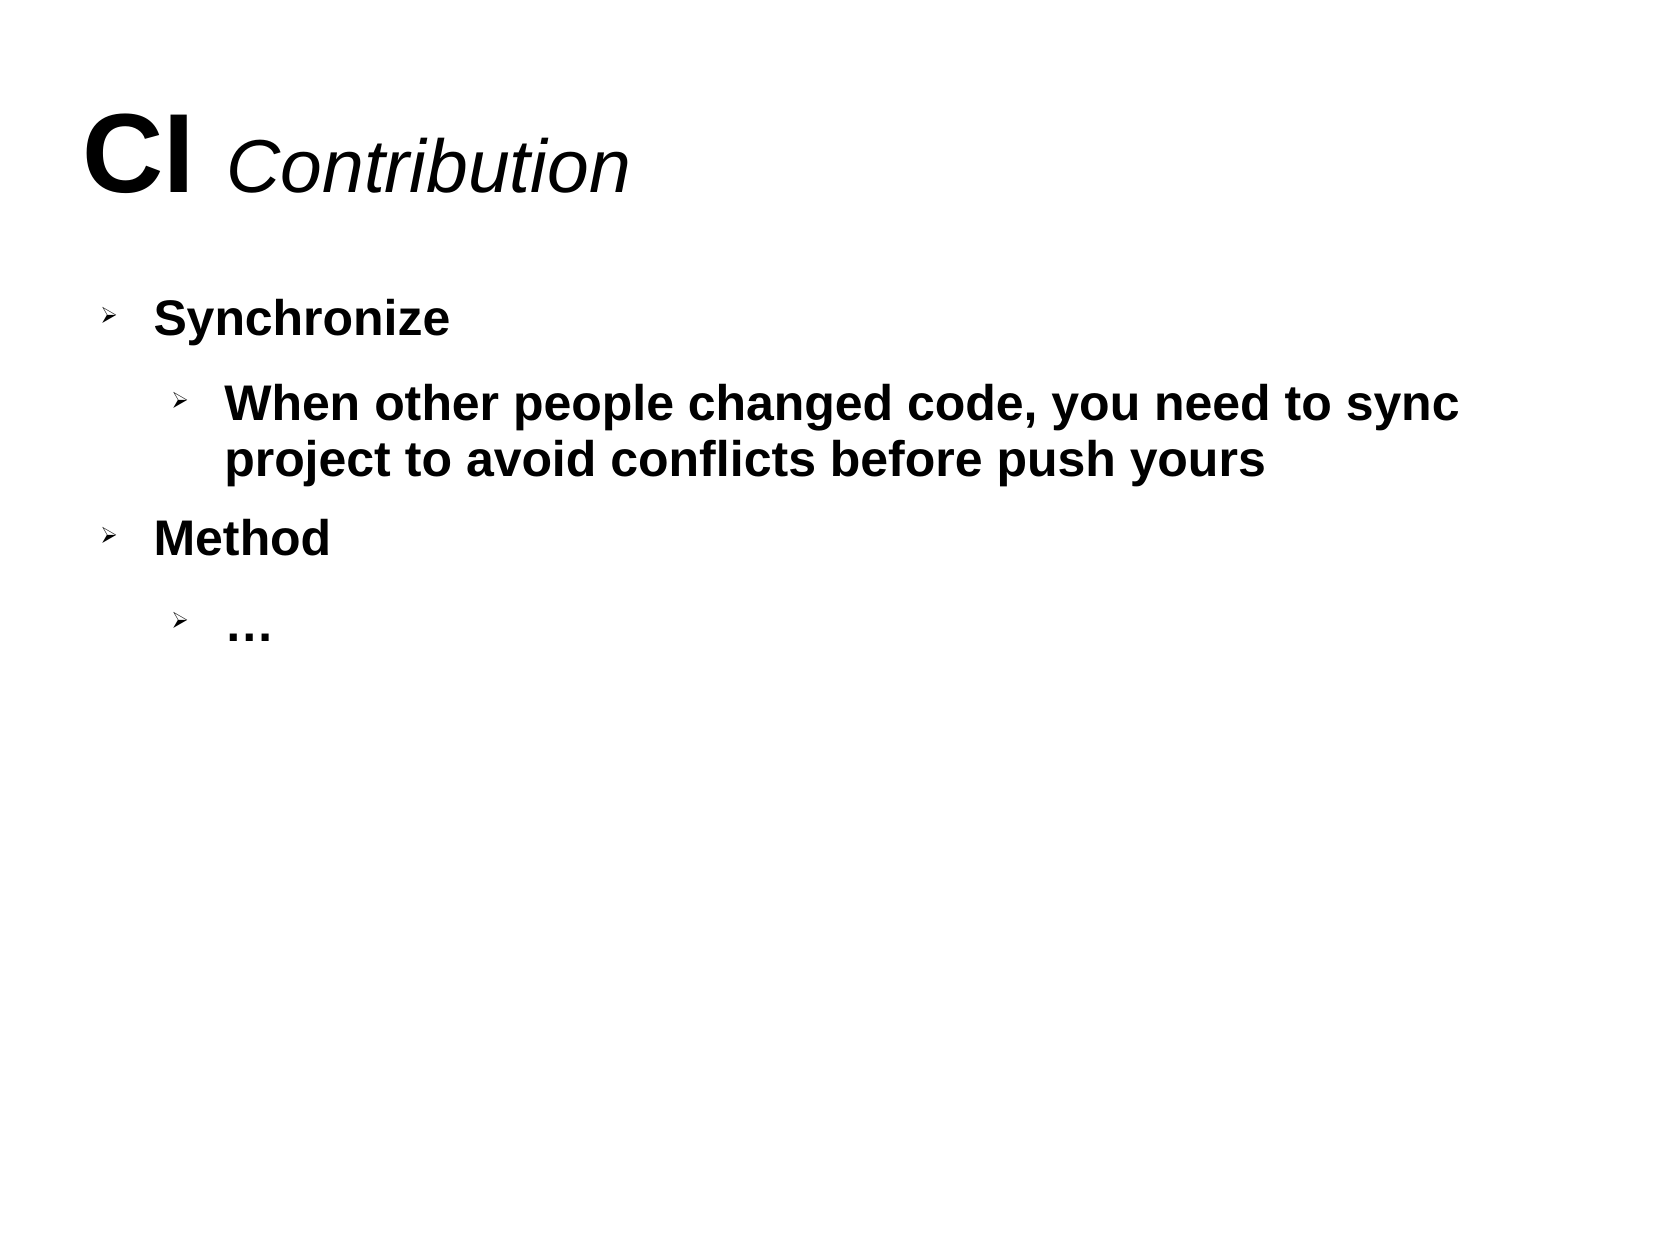

# CI Contribution
Synchronize
When other people changed code, you need to sync project to avoid conflicts before push yours
Method
…